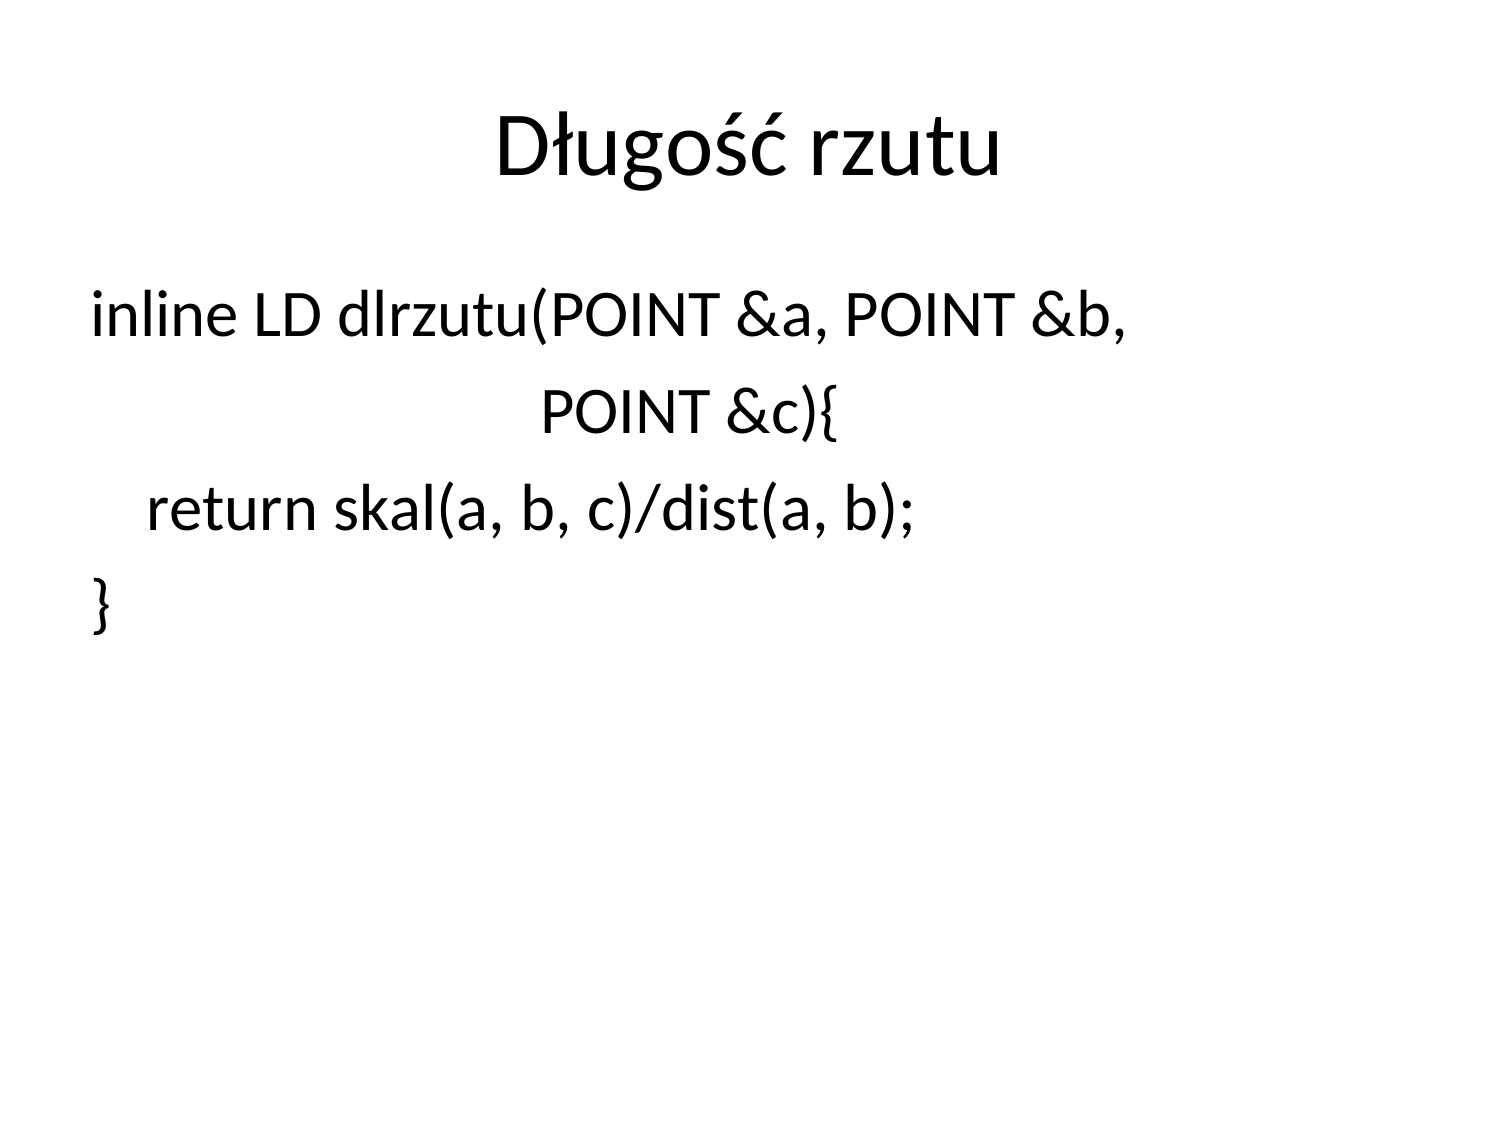

# Długość rzutu
inline LD dlrzutu(POINT &a, POINT &b,
				POINT &c){
	return skal(a, b, c)/dist(a, b);
}